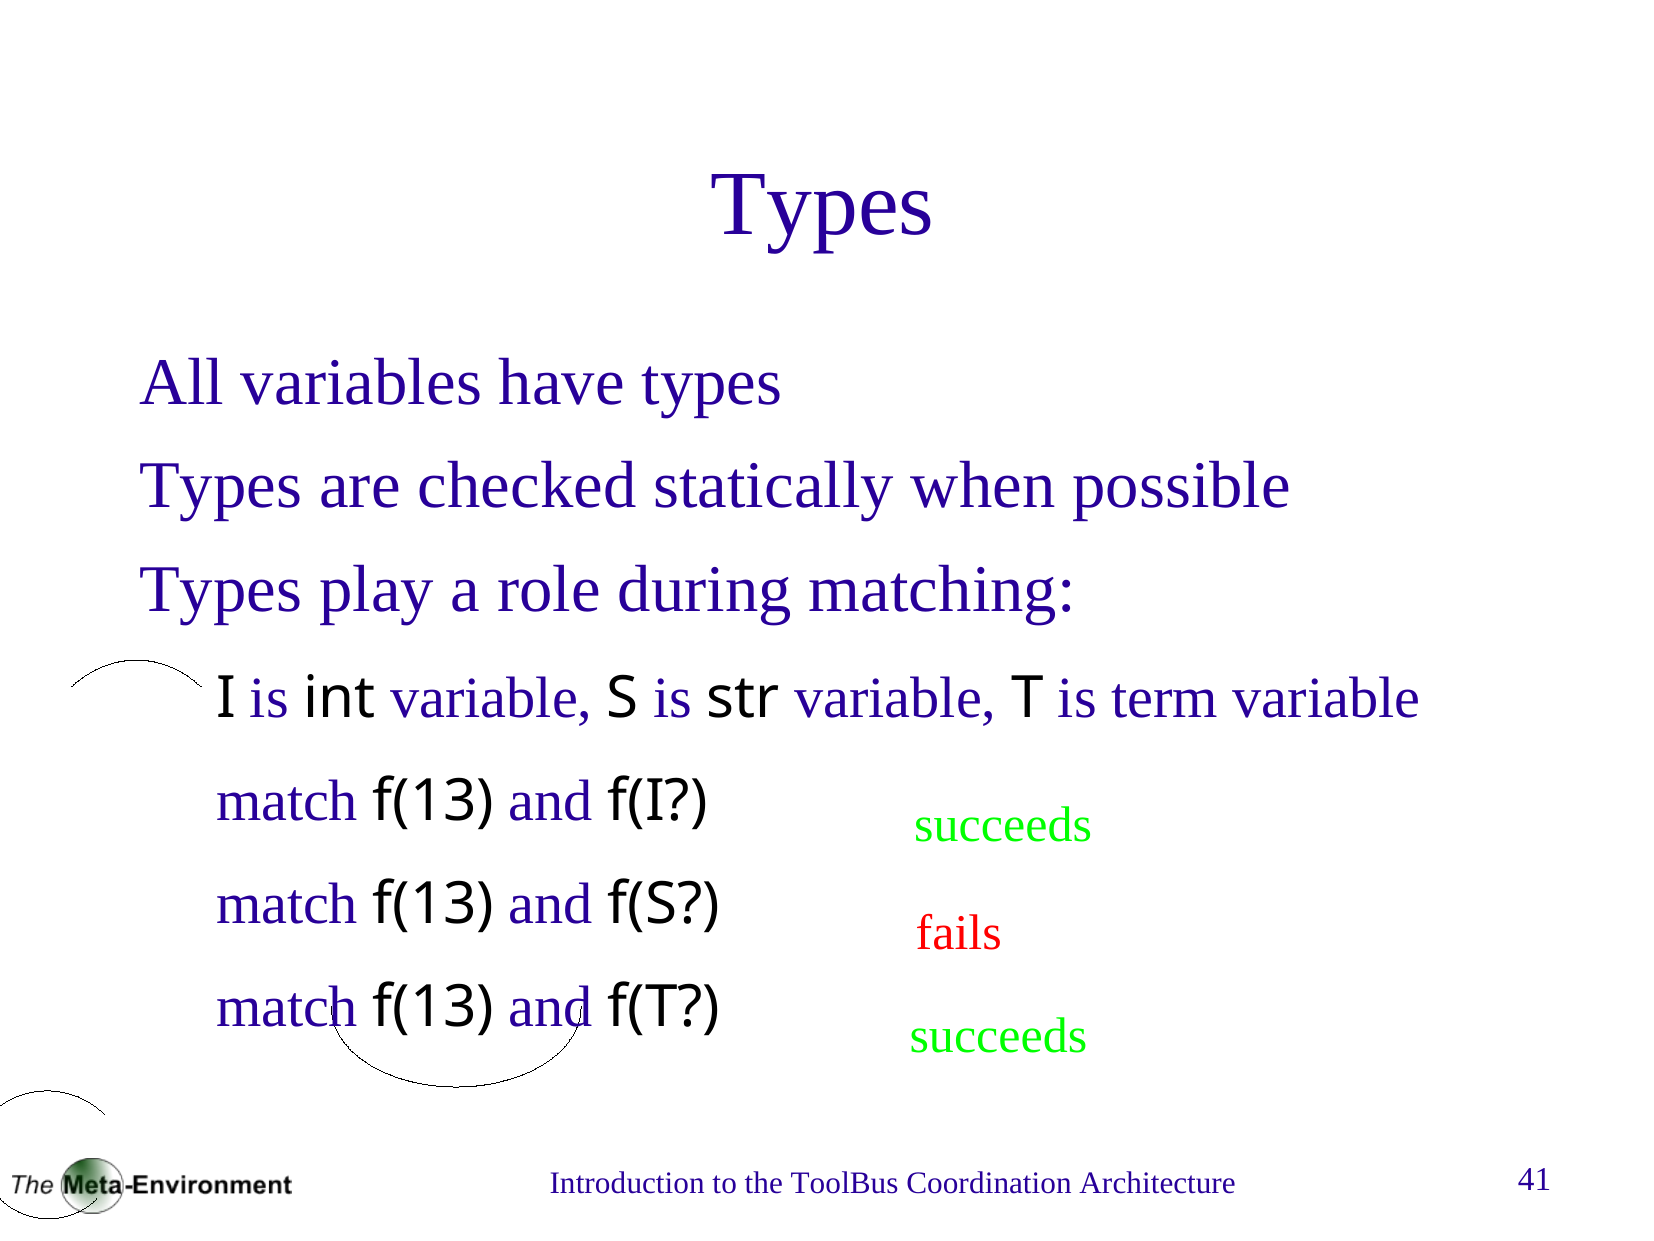

# Types
All variables have types
Types are checked statically when possible
Types play a role during matching:
I is int variable, S is str variable, T is term variable
match f(13) and f(I?)
match f(13) and f(S?)
match f(13) and f(T?)
succeeds
fails
succeeds